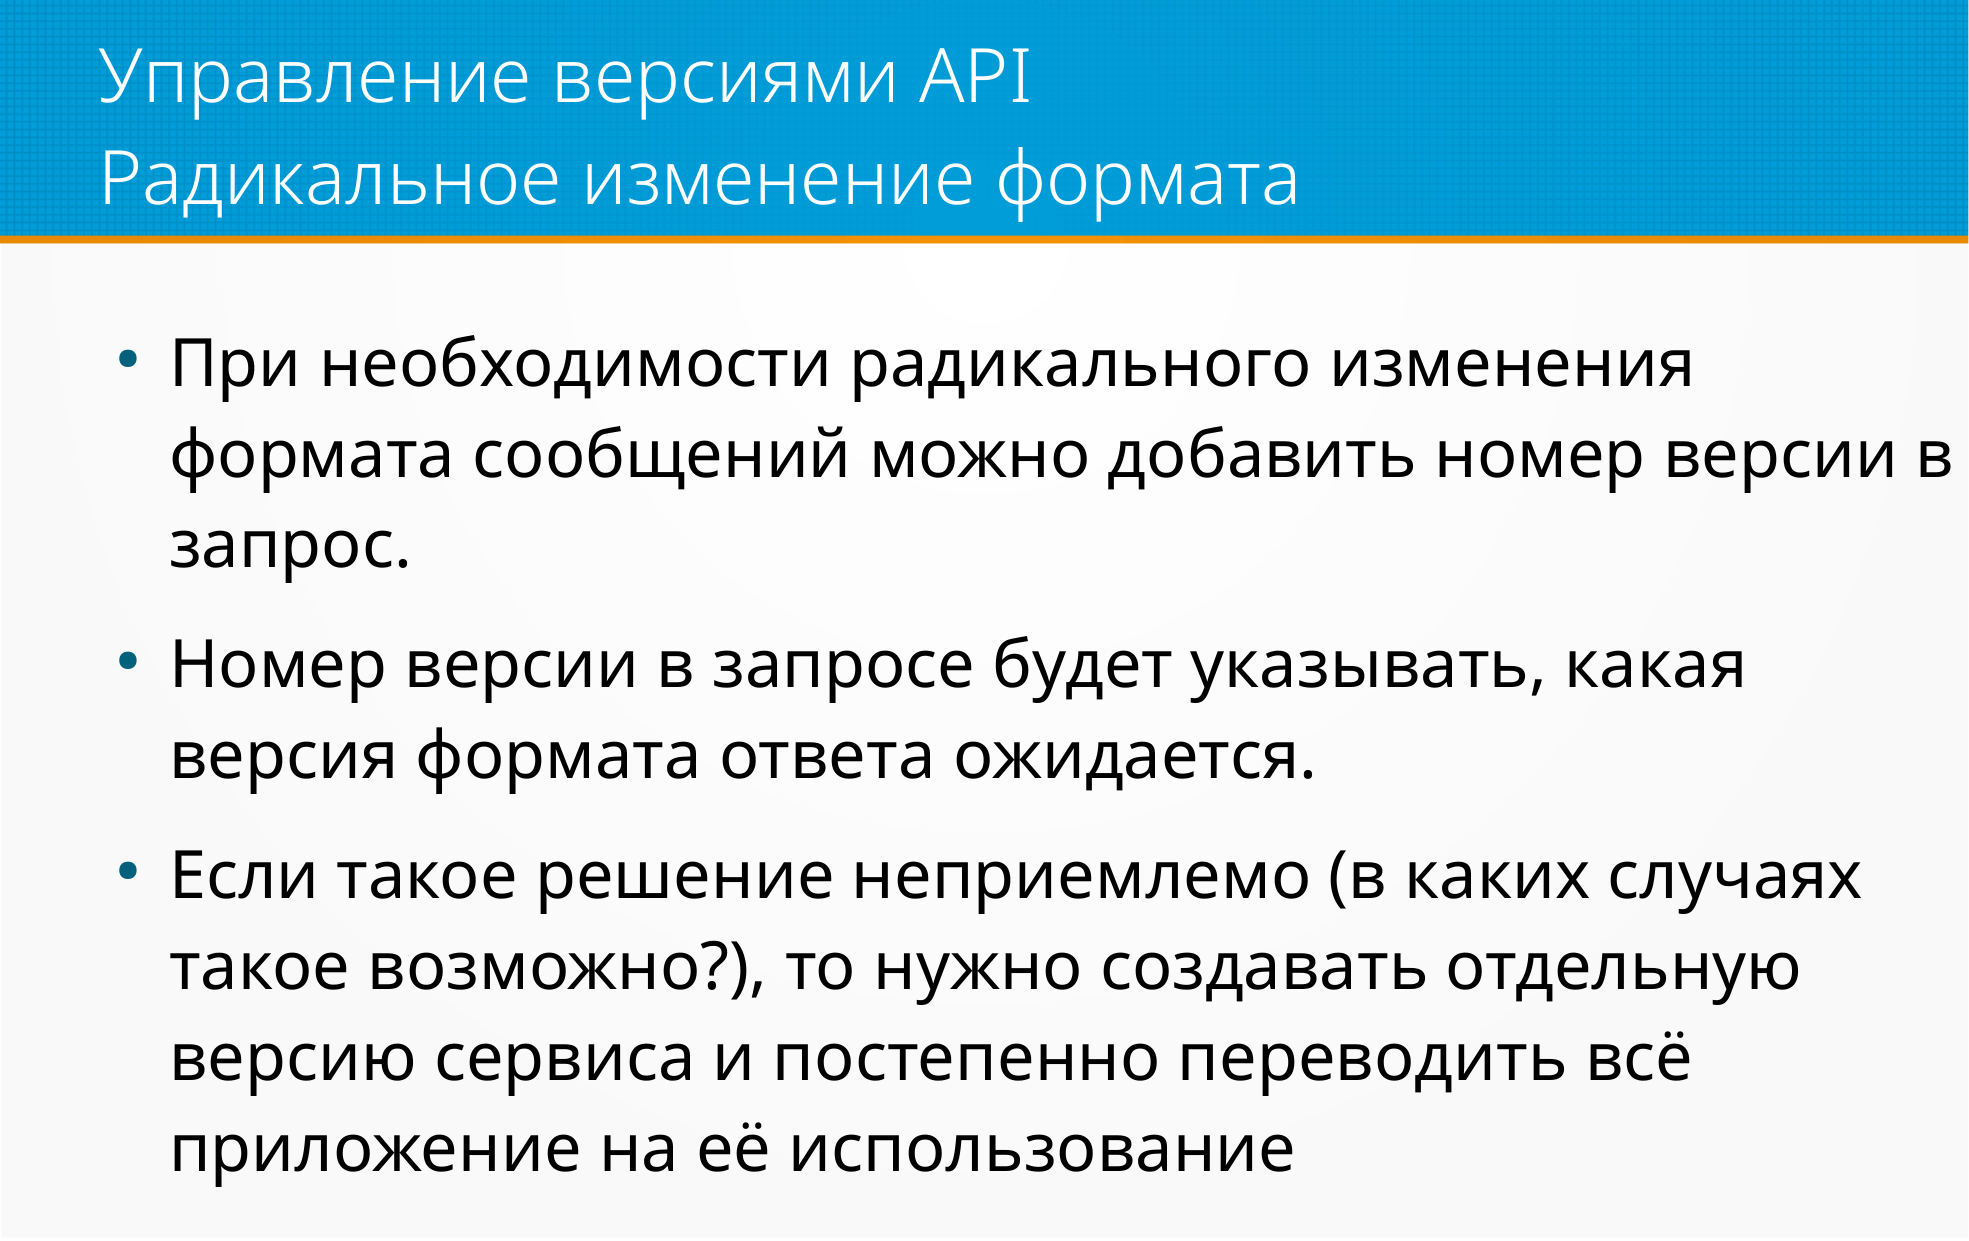

# Управление версиями API Радикальное изменение формата
При необходимости радикального изменения формата сообщений можно добавить номер версии в запрос.
Номер версии в запросе будет указывать, какая версия формата ответа ожидается.
Если такое решение неприемлемо (в каких случаях такое возможно?), то нужно создавать отдельную версию сервиса и постепенно переводить всё приложение на её использование